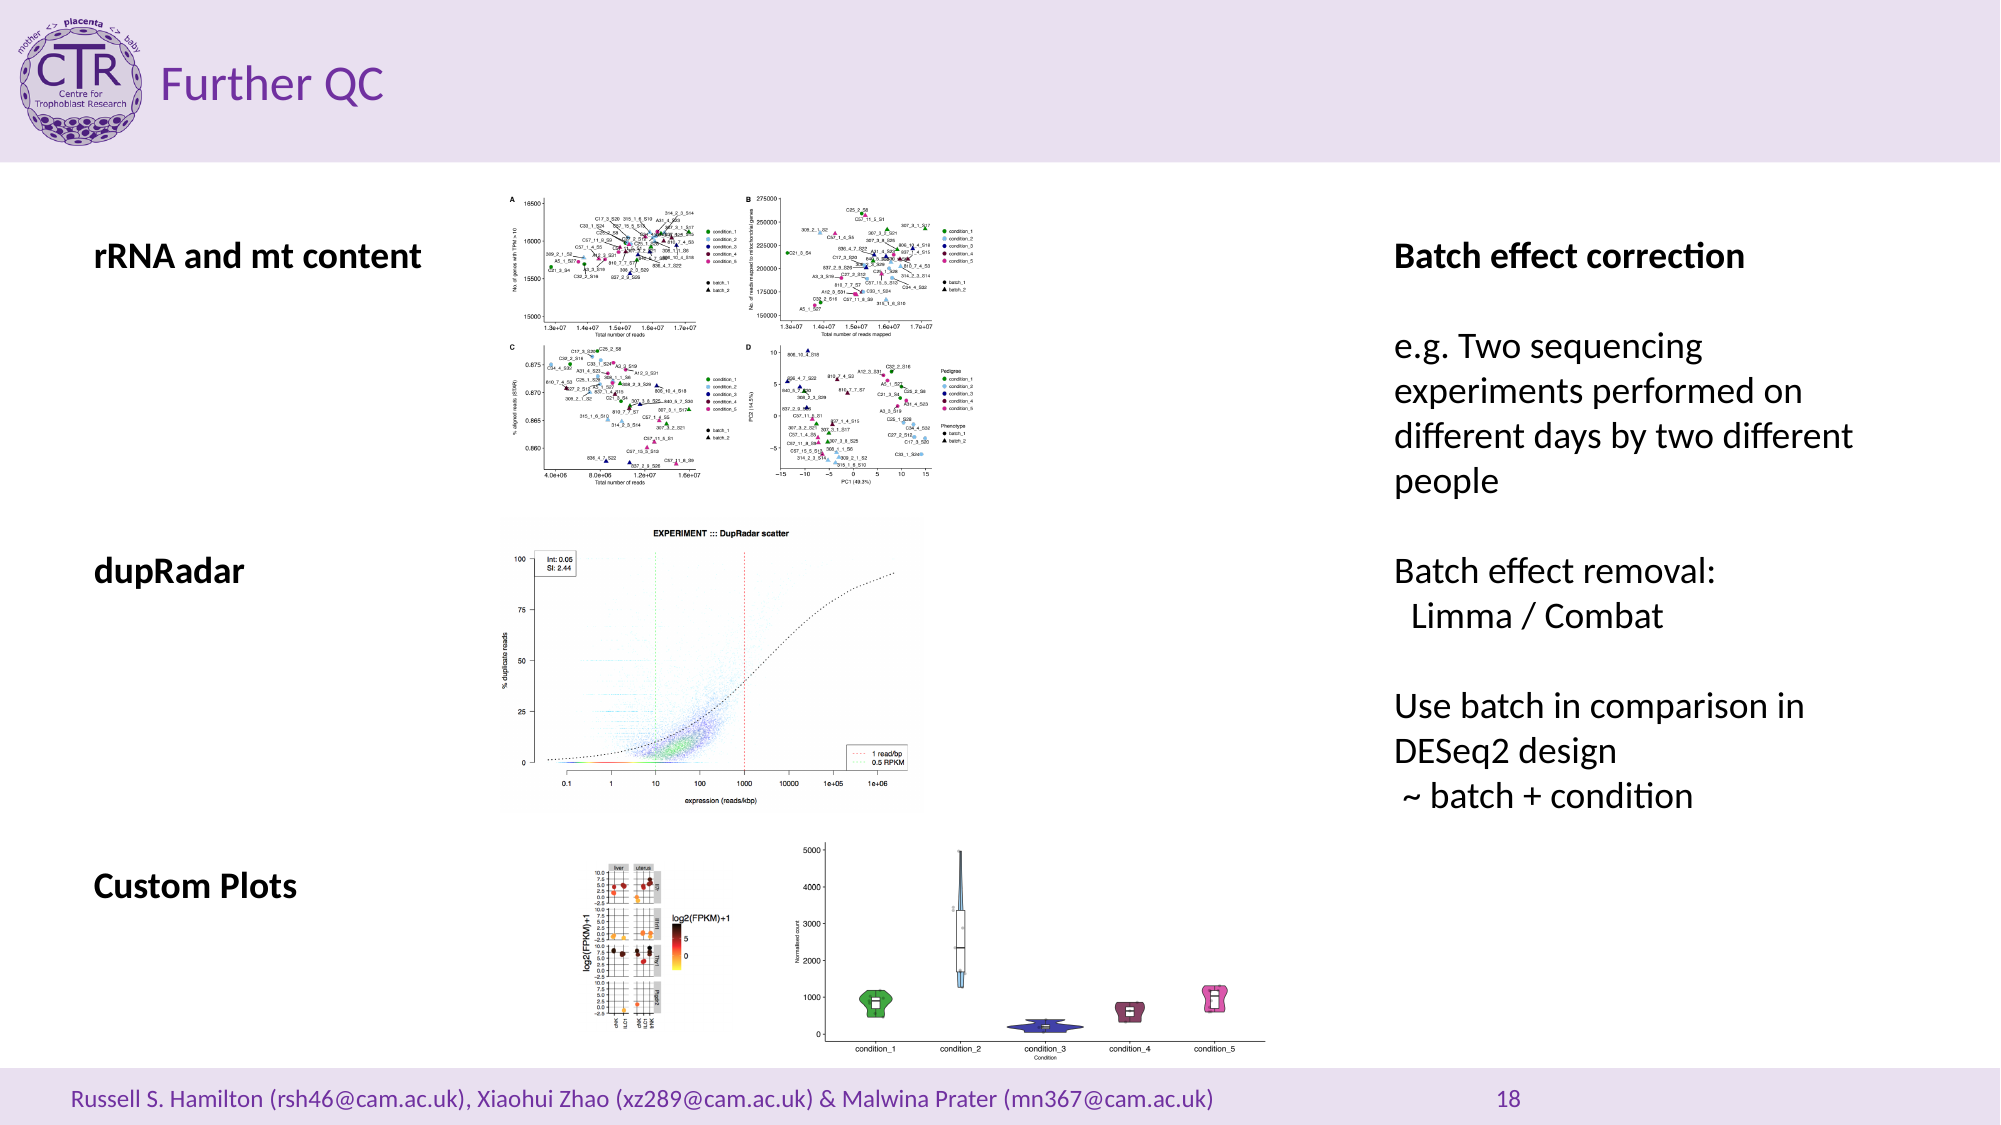

Further QC
rRNA and mt content
dupRadar
Custom Plots
Batch effect correction
e.g. Two sequencing experiments performed on different days by two different people
Batch effect removal:
 Limma / Combat
Use batch in comparison in DESeq2 design
 ~ batch + condition
Russell S. Hamilton (rsh46@cam.ac.uk), Xiaohui Zhao (xz289@cam.ac.uk) & Malwina Prater (mn367@cam.ac.uk)